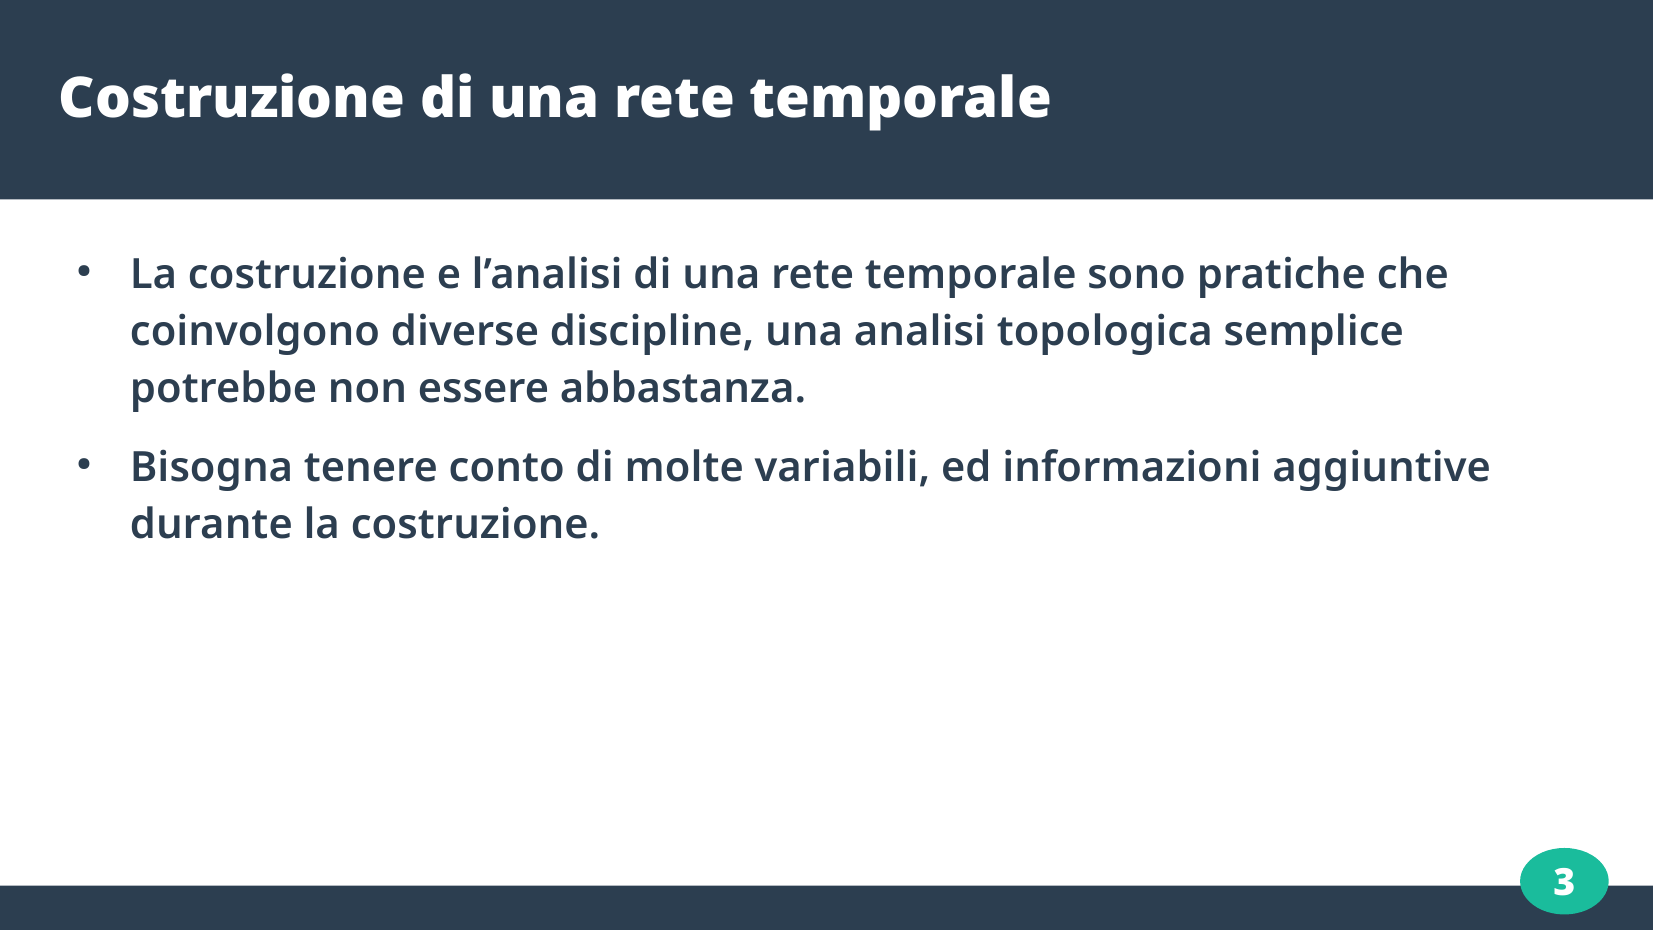

# Costruzione di una rete temporale
La costruzione e l’analisi di una rete temporale sono pratiche che coinvolgono diverse discipline, una analisi topologica semplice potrebbe non essere abbastanza.
Bisogna tenere conto di molte variabili, ed informazioni aggiuntive durante la costruzione.
3